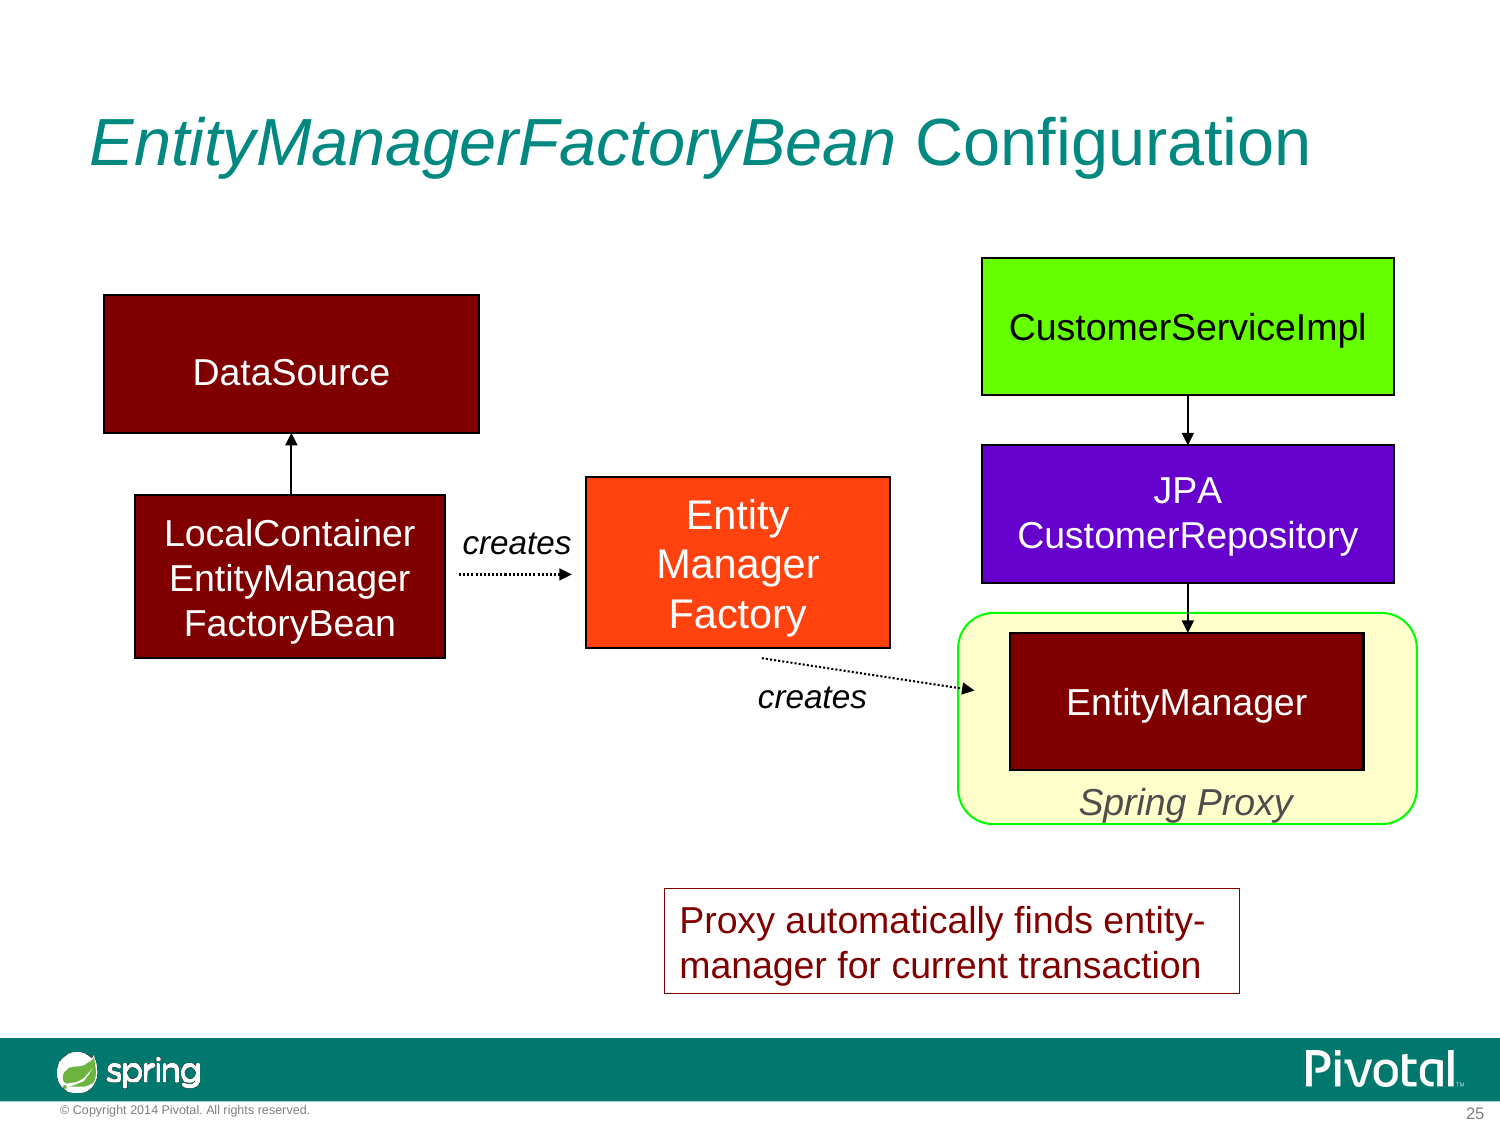

# EntityManagerFactoryBean Configuration
DataSource
CustomerServiceImpl
JPA
CustomerRepository
Entity Manager Factory
LocalContainer
EntityManager
FactoryBean
creates
creates
EntityManager
Spring Proxy
Proxy automatically finds entity-manager for current transaction